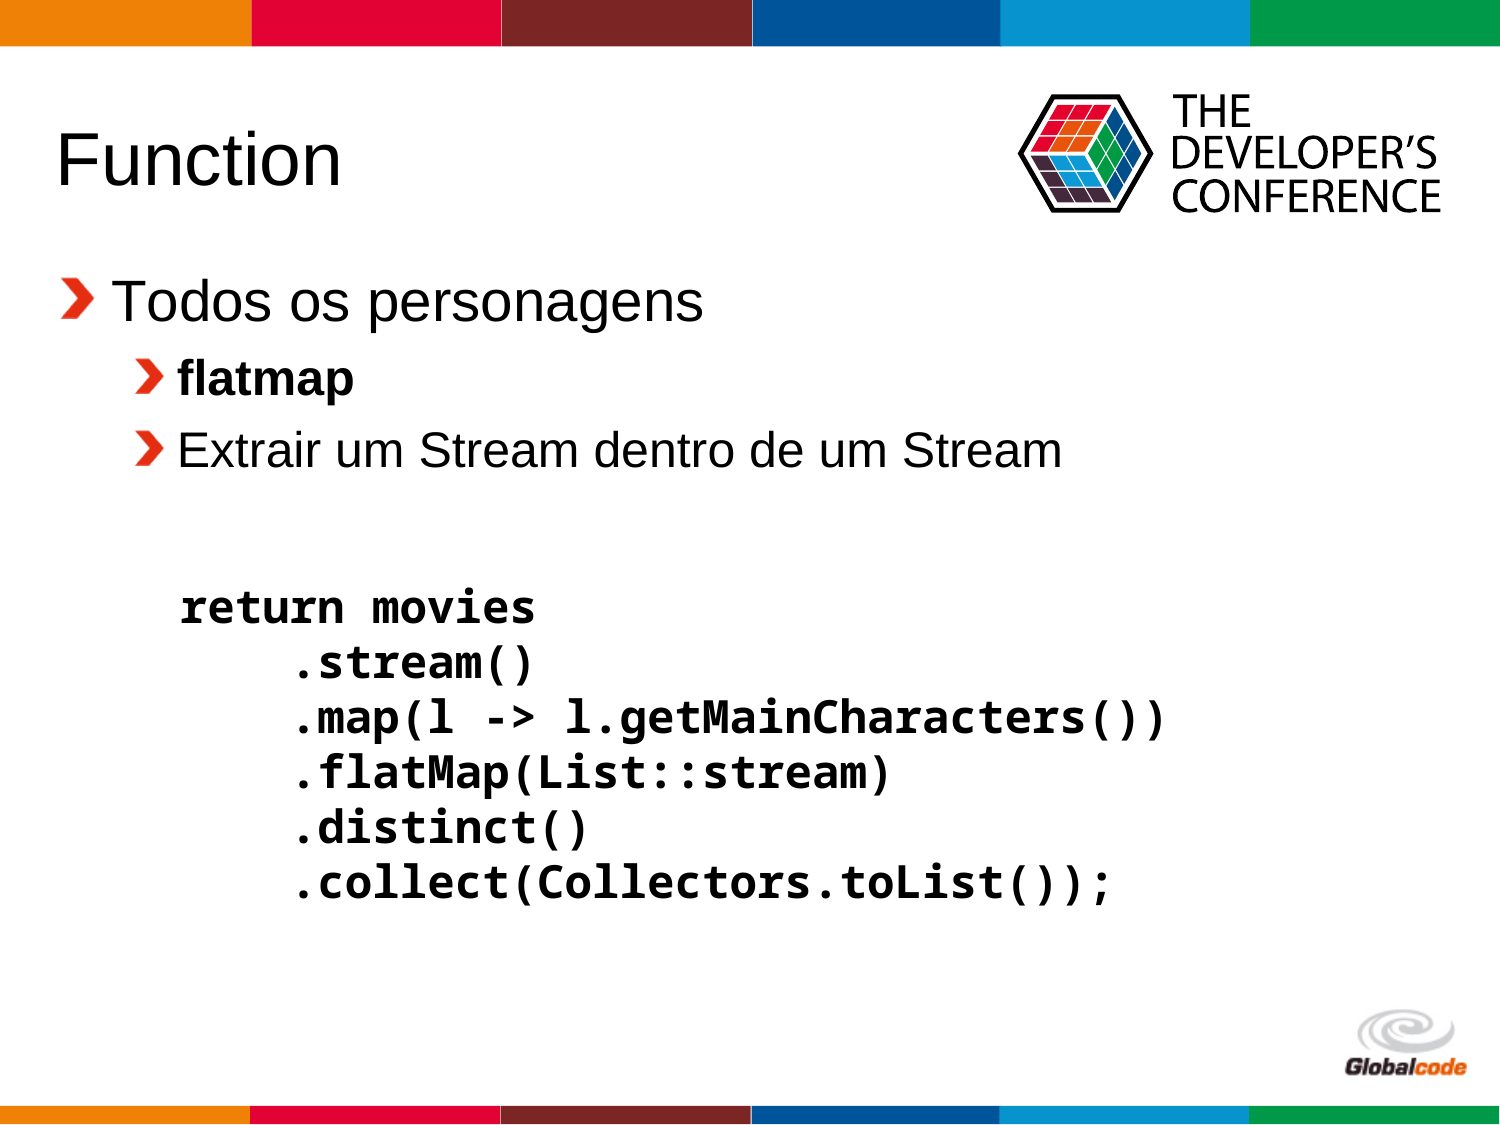

# Function
Todos os personagens
flatmap
Extrair um Stream dentro de um Stream
return movies
 .stream()
 .map(l -> l.getMainCharacters())
 .flatMap(List::stream)
 .distinct()
 .collect(Collectors.toList());